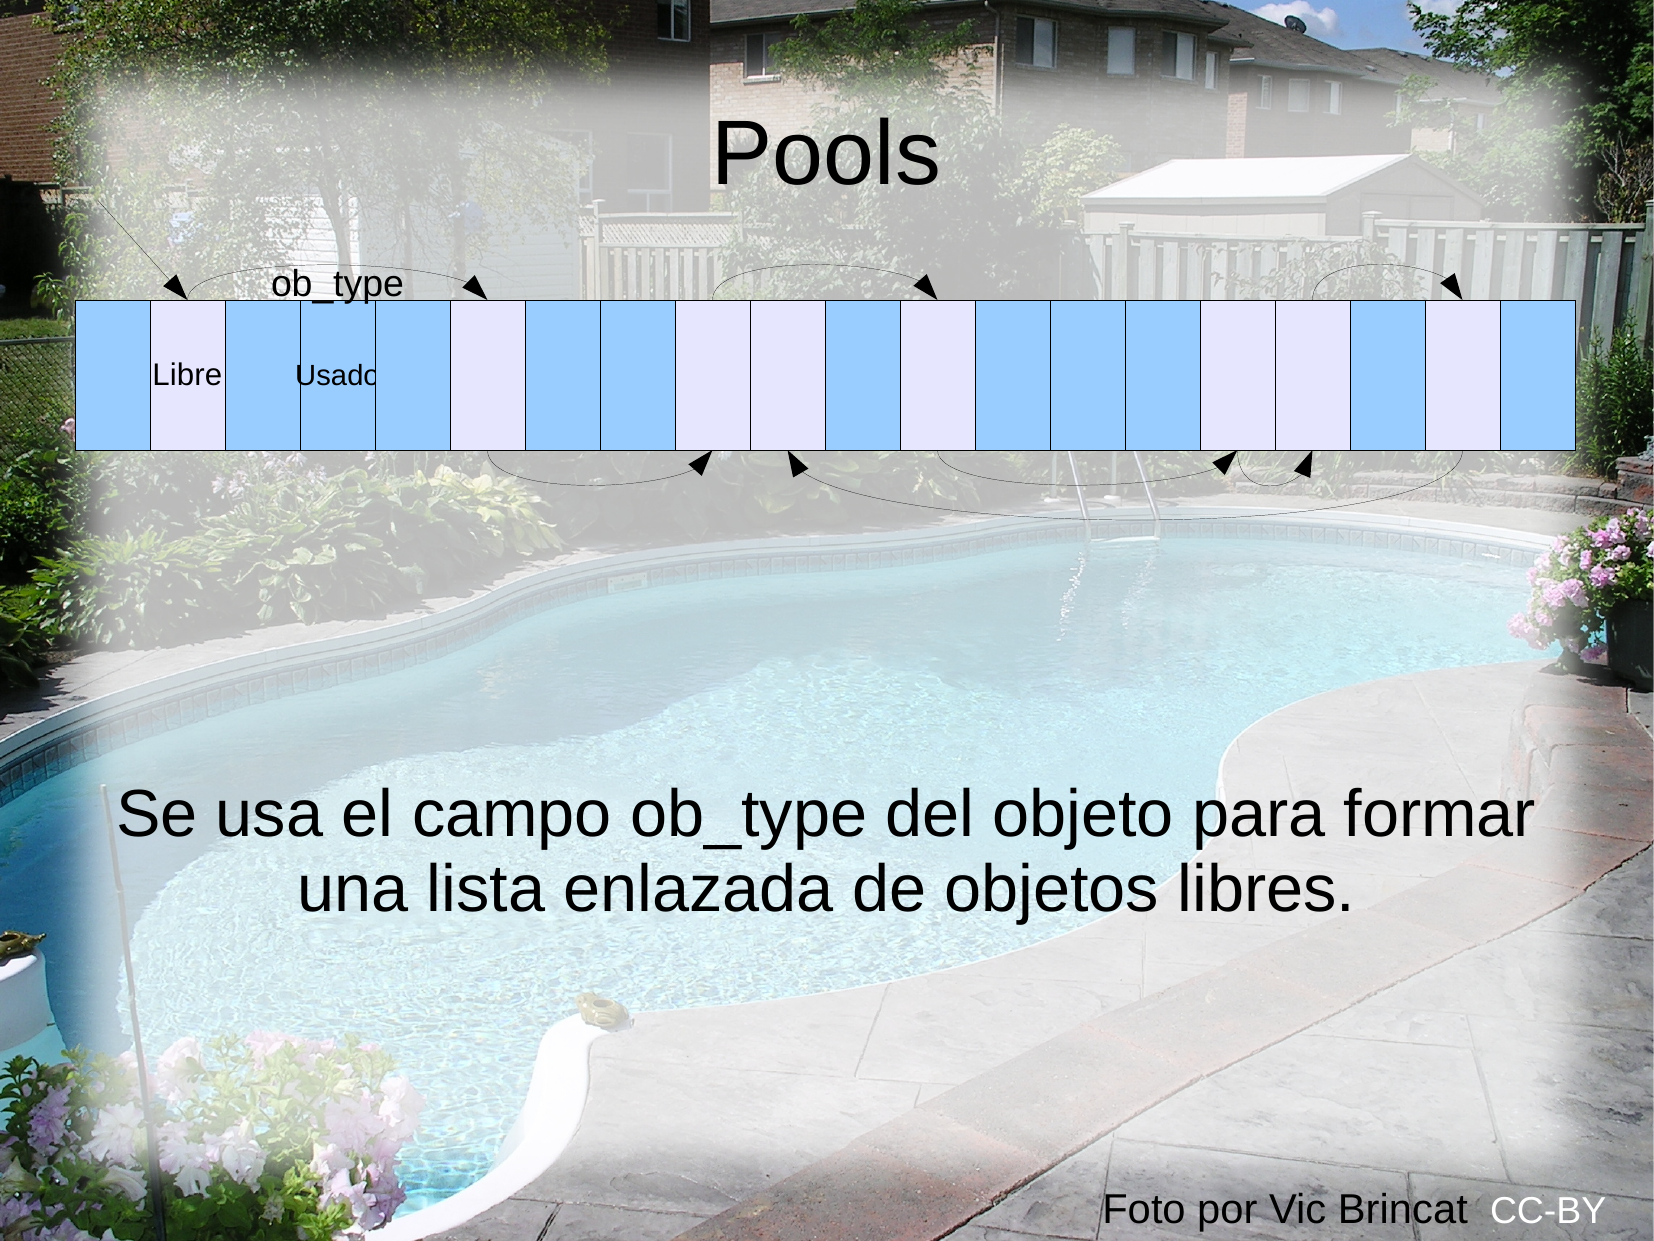

# Pools
Libre
Usado
Se usa el campo ob_type del objeto para formar una lista enlazada de objetos libres.
Foto por Vic Brincat CC-BY